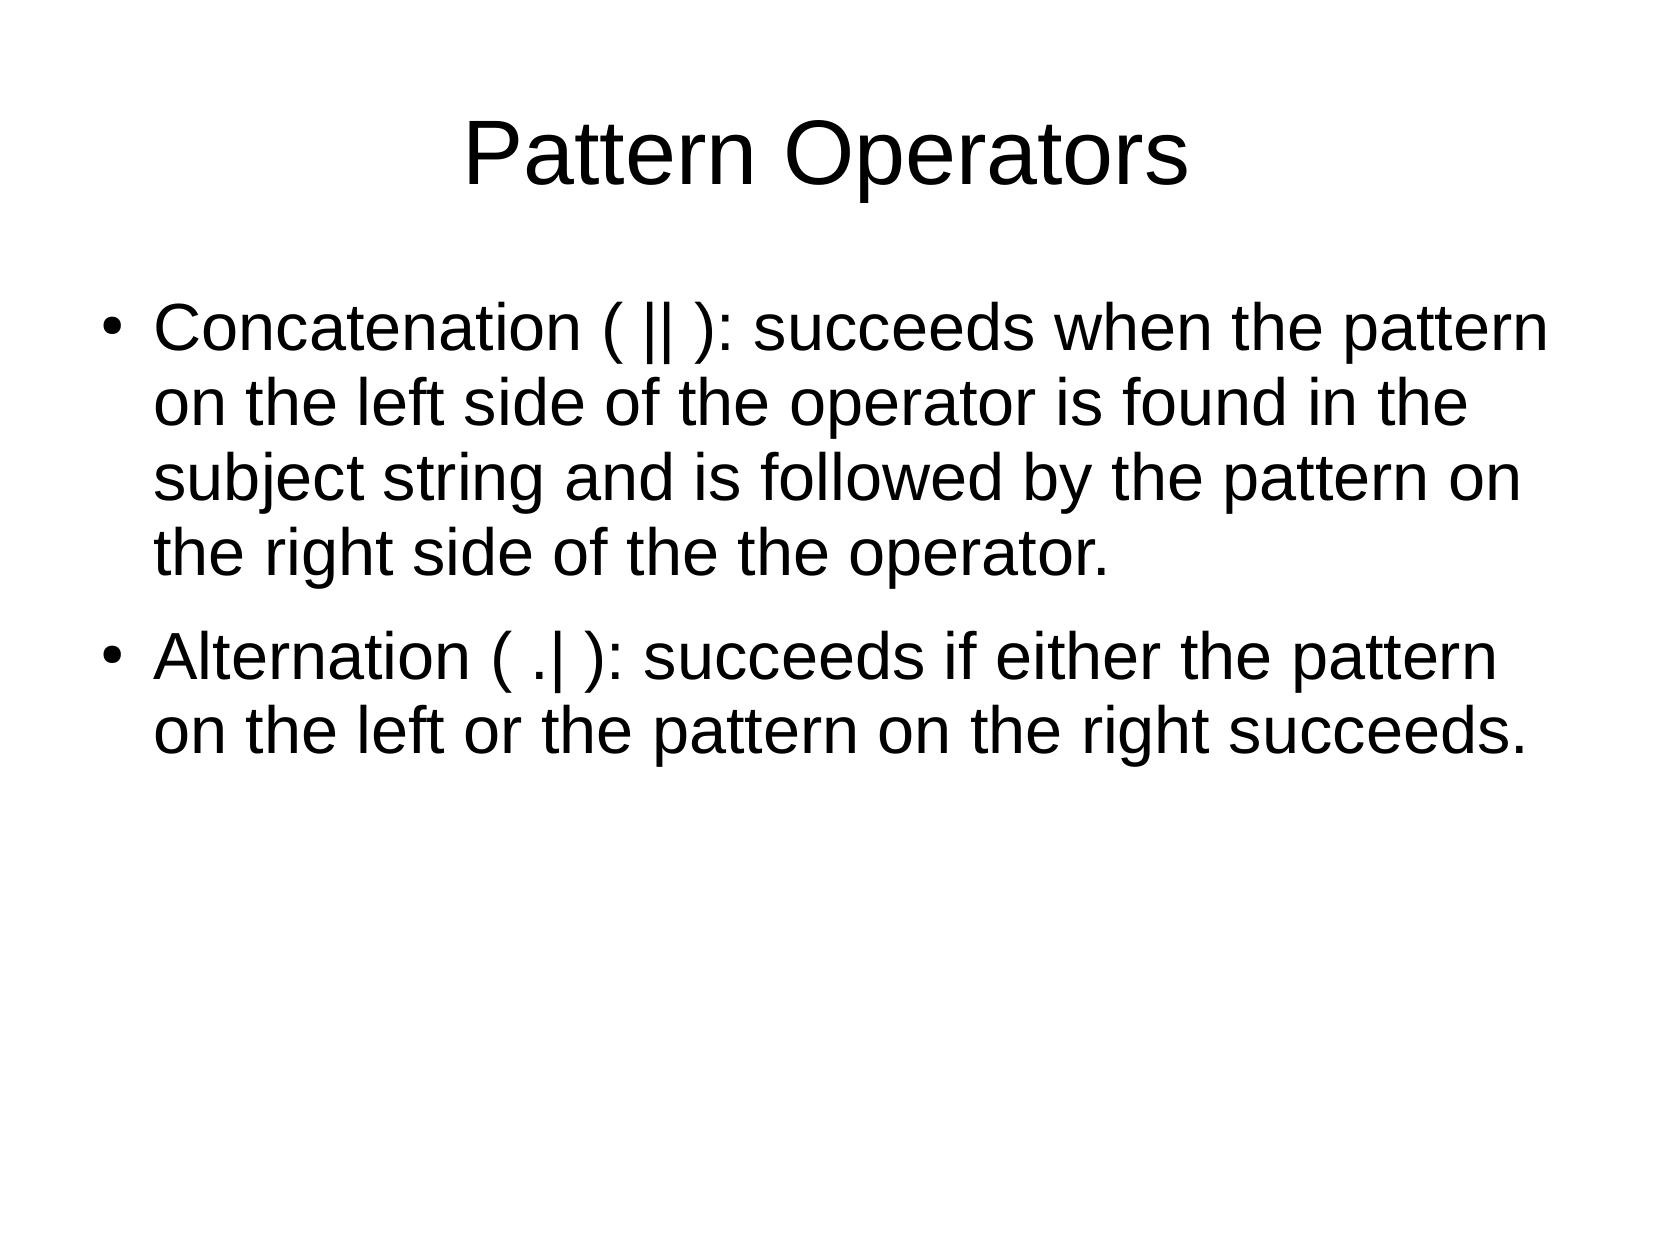

# Pattern Operators
Concatenation ( || ): succeeds when the pattern on the left side of the operator is found in the subject string and is followed by the pattern on the right side of the the operator.
Alternation ( .| ): succeeds if either the pattern on the left or the pattern on the right succeeds.